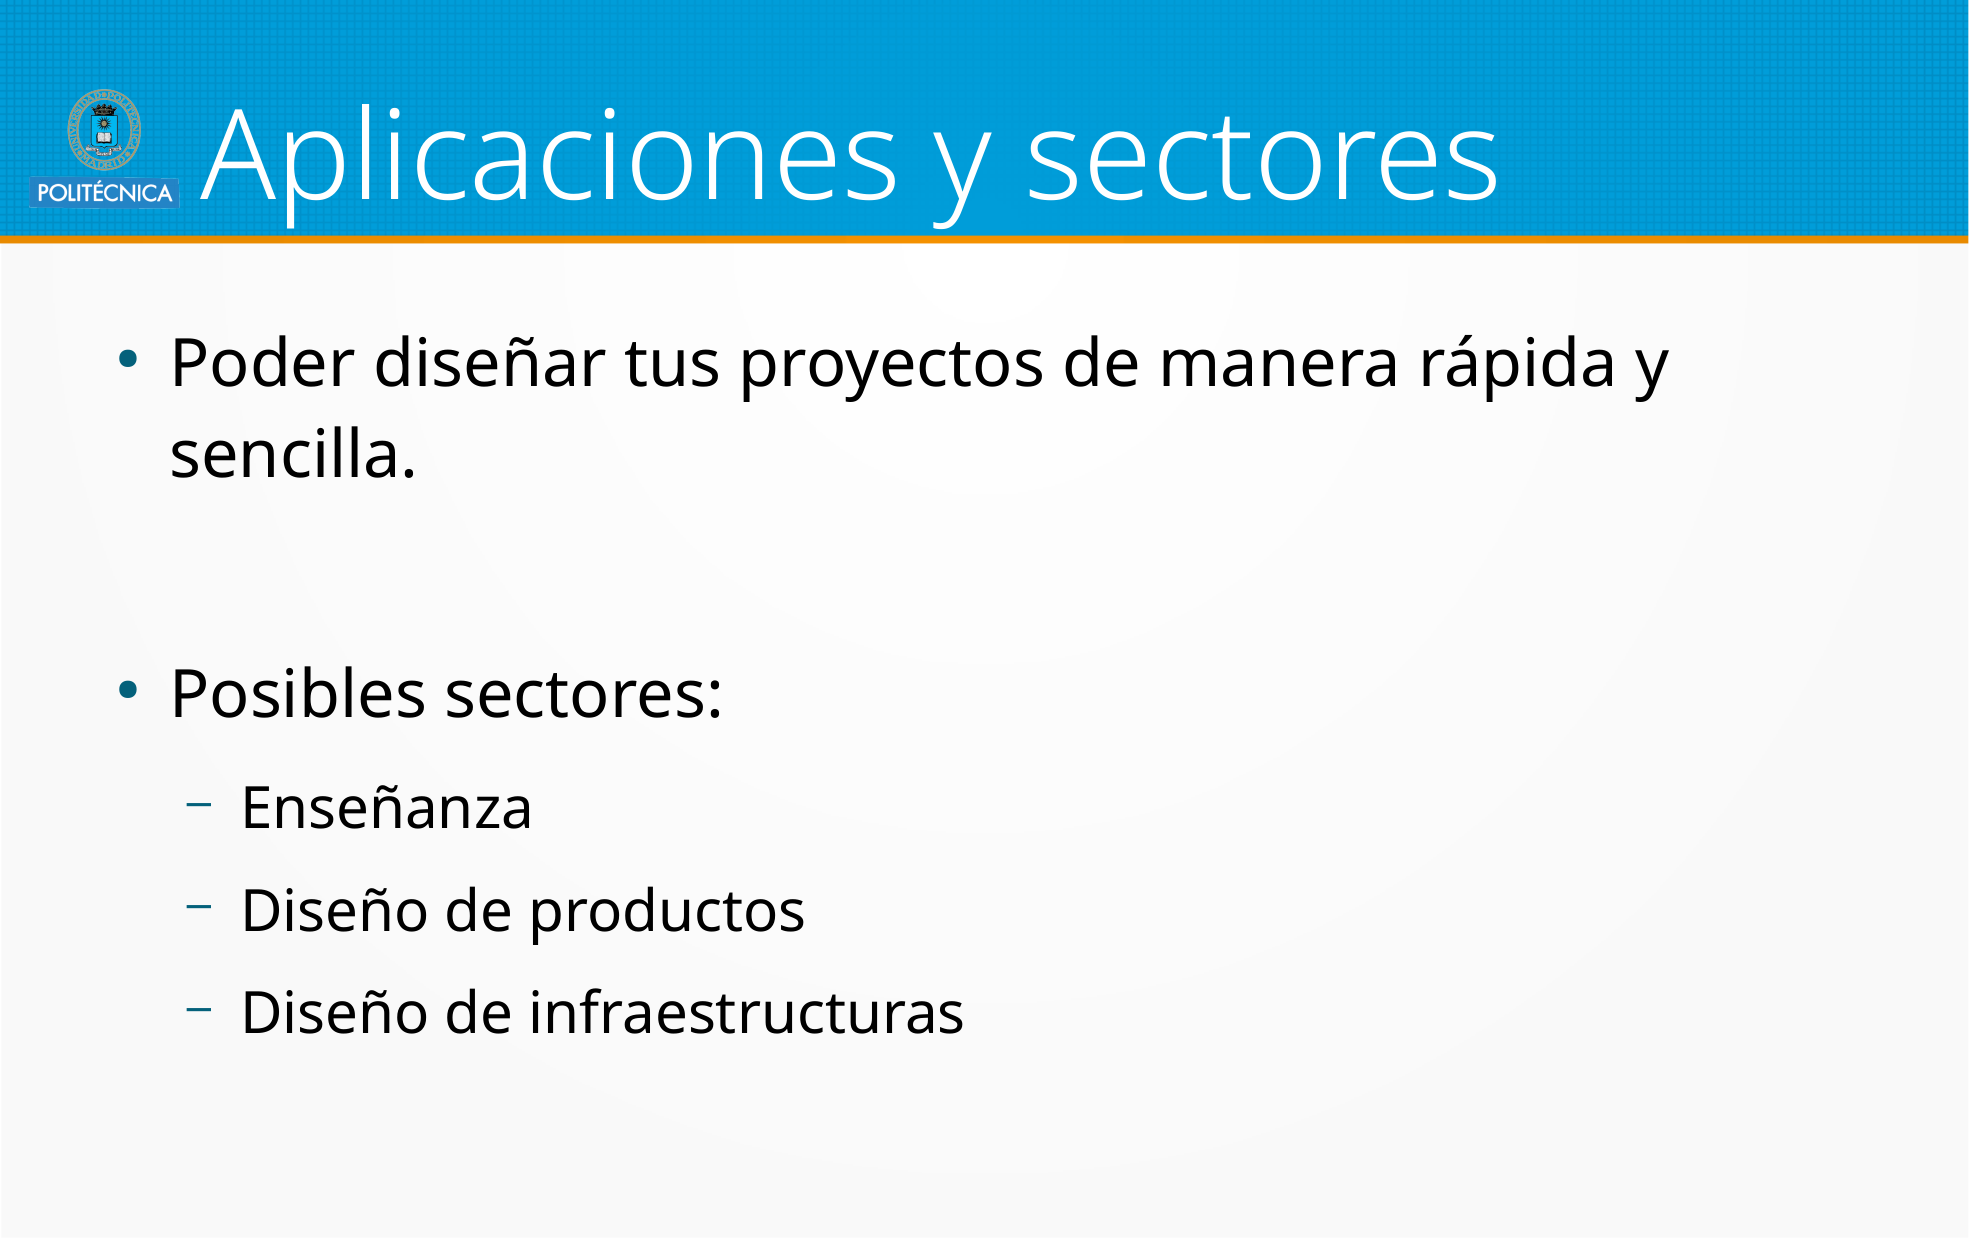

# Aplicaciones y sectores
Poder diseñar tus proyectos de manera rápida y sencilla.
Posibles sectores:
Enseñanza
Diseño de productos
Diseño de infraestructuras